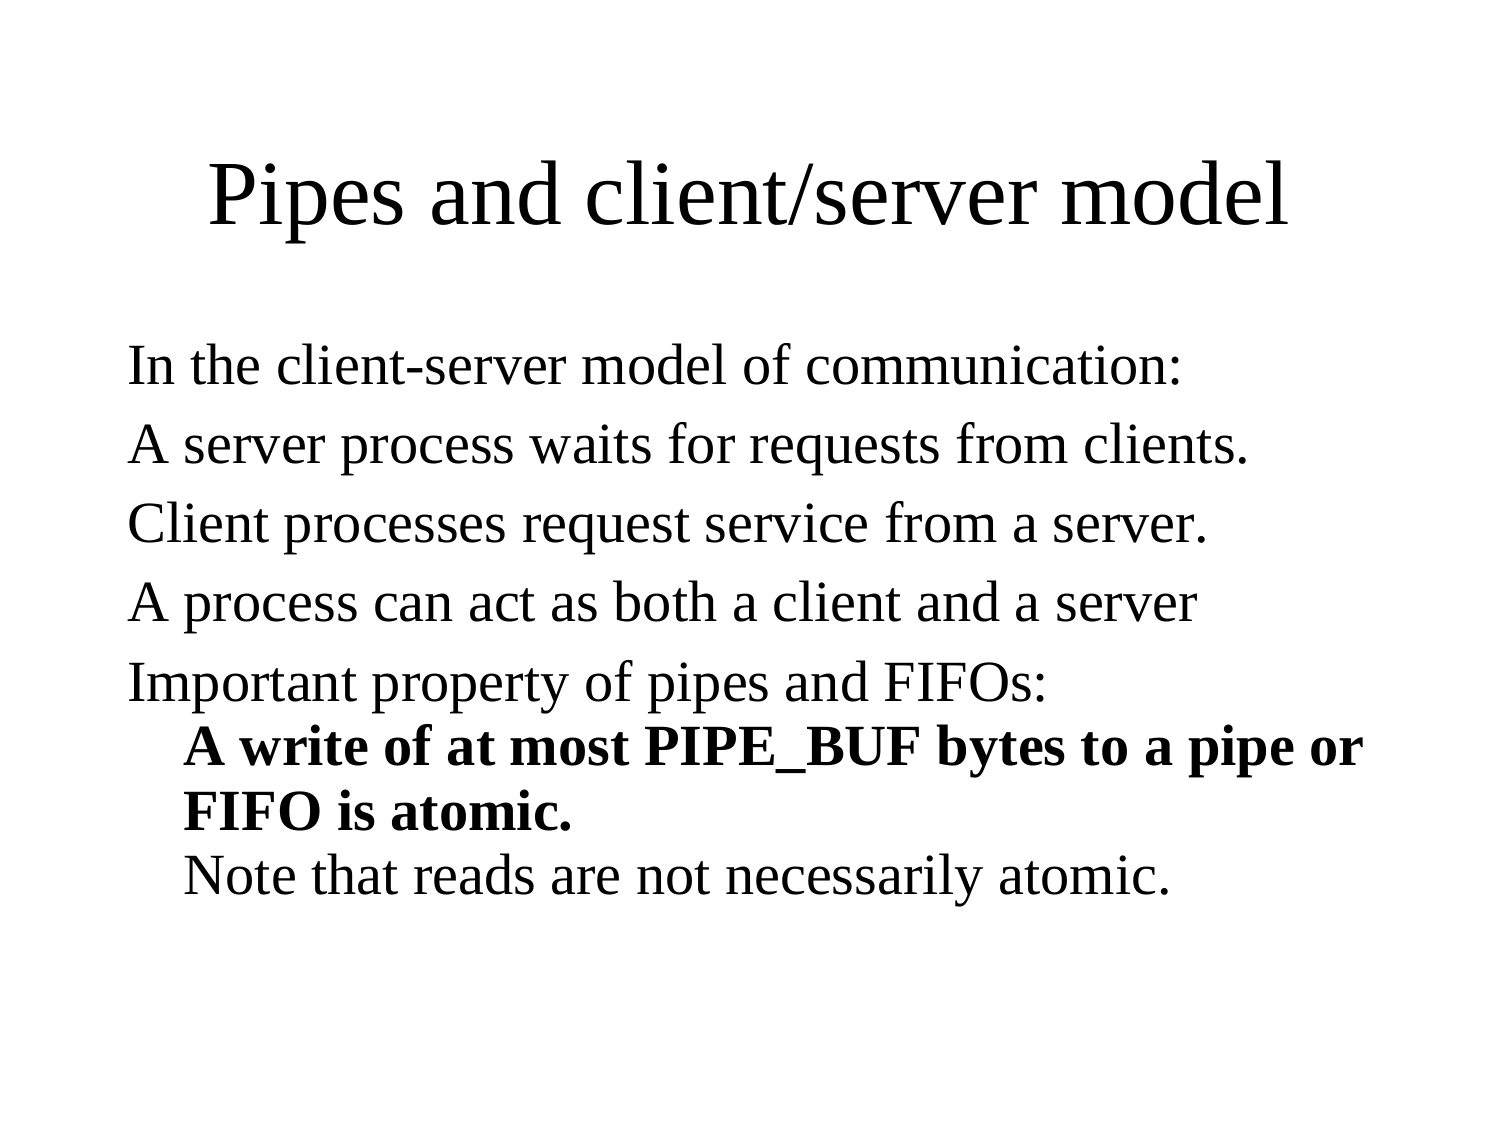

# Pipes and client/server model
In the client-server model of communication:
A server process waits for requests from clients.
Client processes request service from a server.
A process can act as both a client and a server
Important property of pipes and FIFOs:
A write of at most PIPE_BUF bytes to a pipe or FIFO is atomic.
Note that reads are not necessarily atomic.